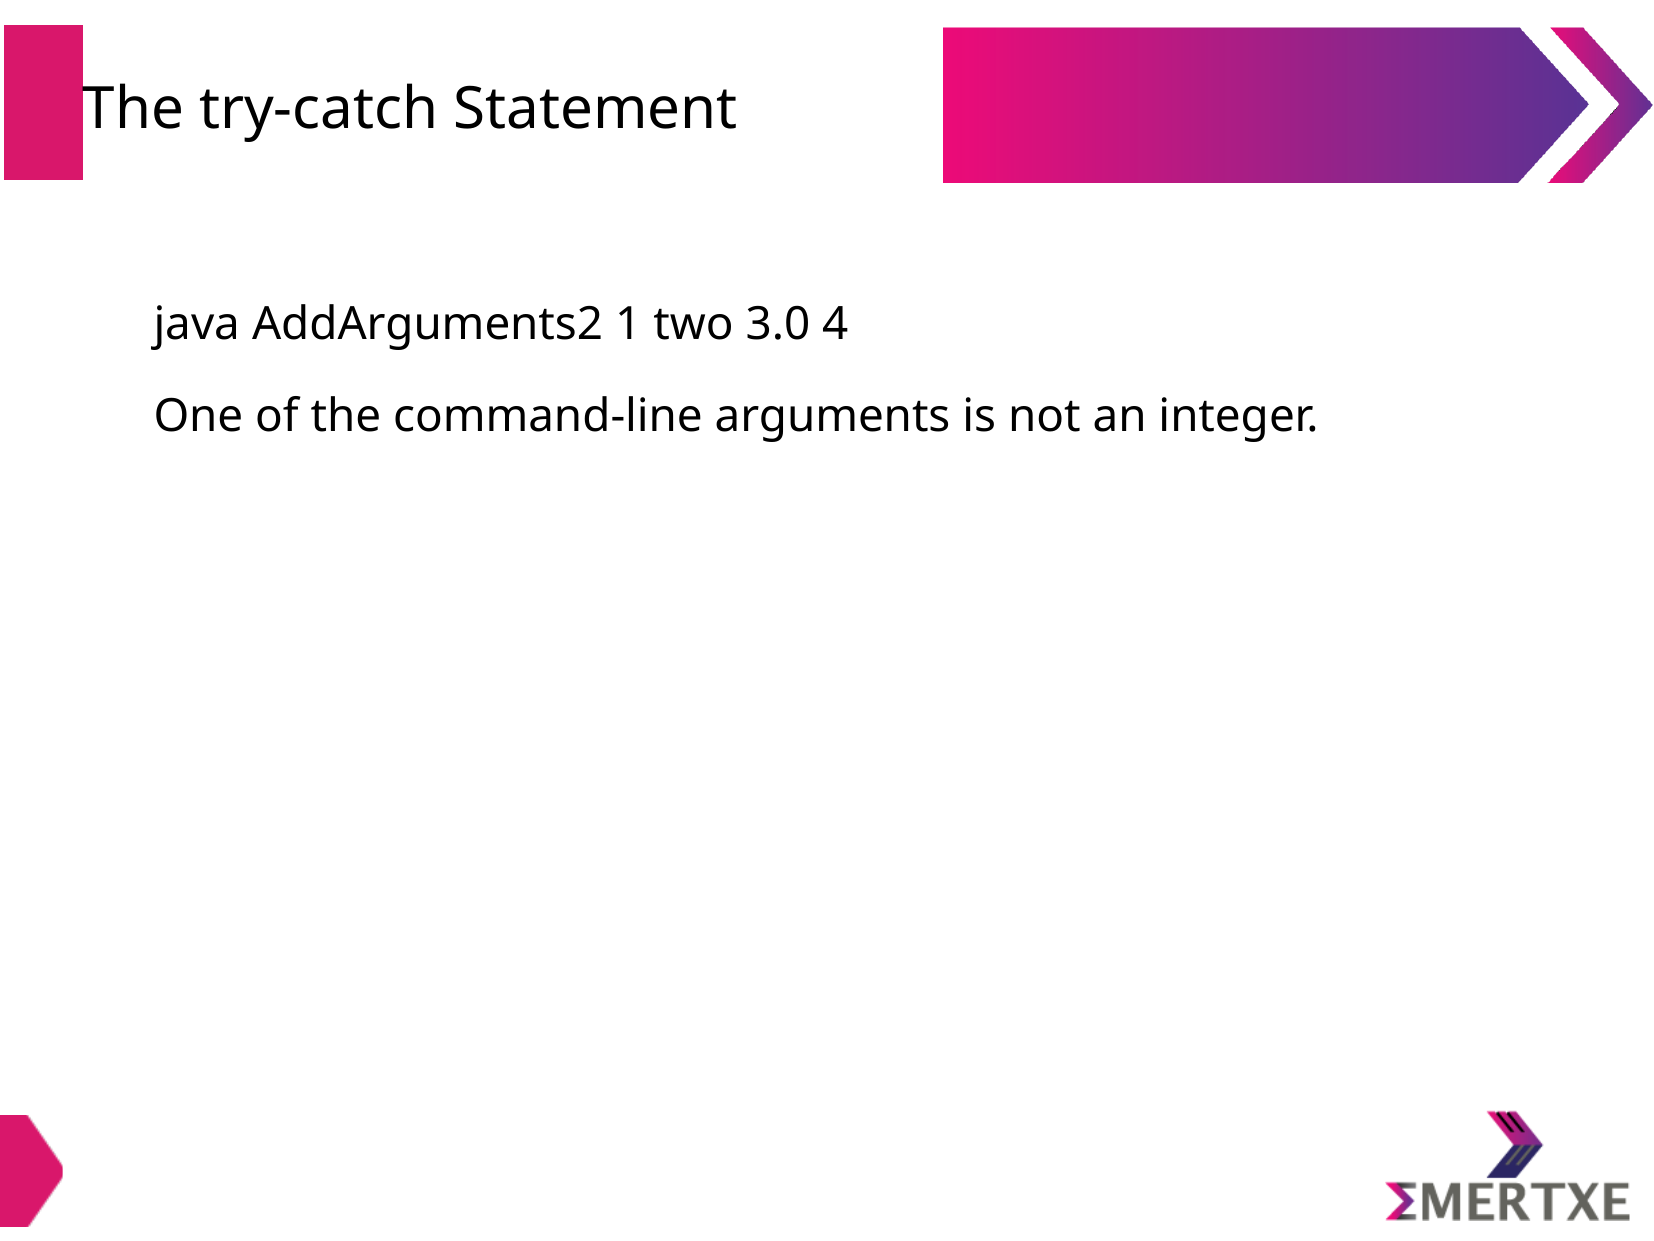

# The try-catch Statement
java AddArguments2 1 two 3.0 4
One of the command-line arguments is not an integer.